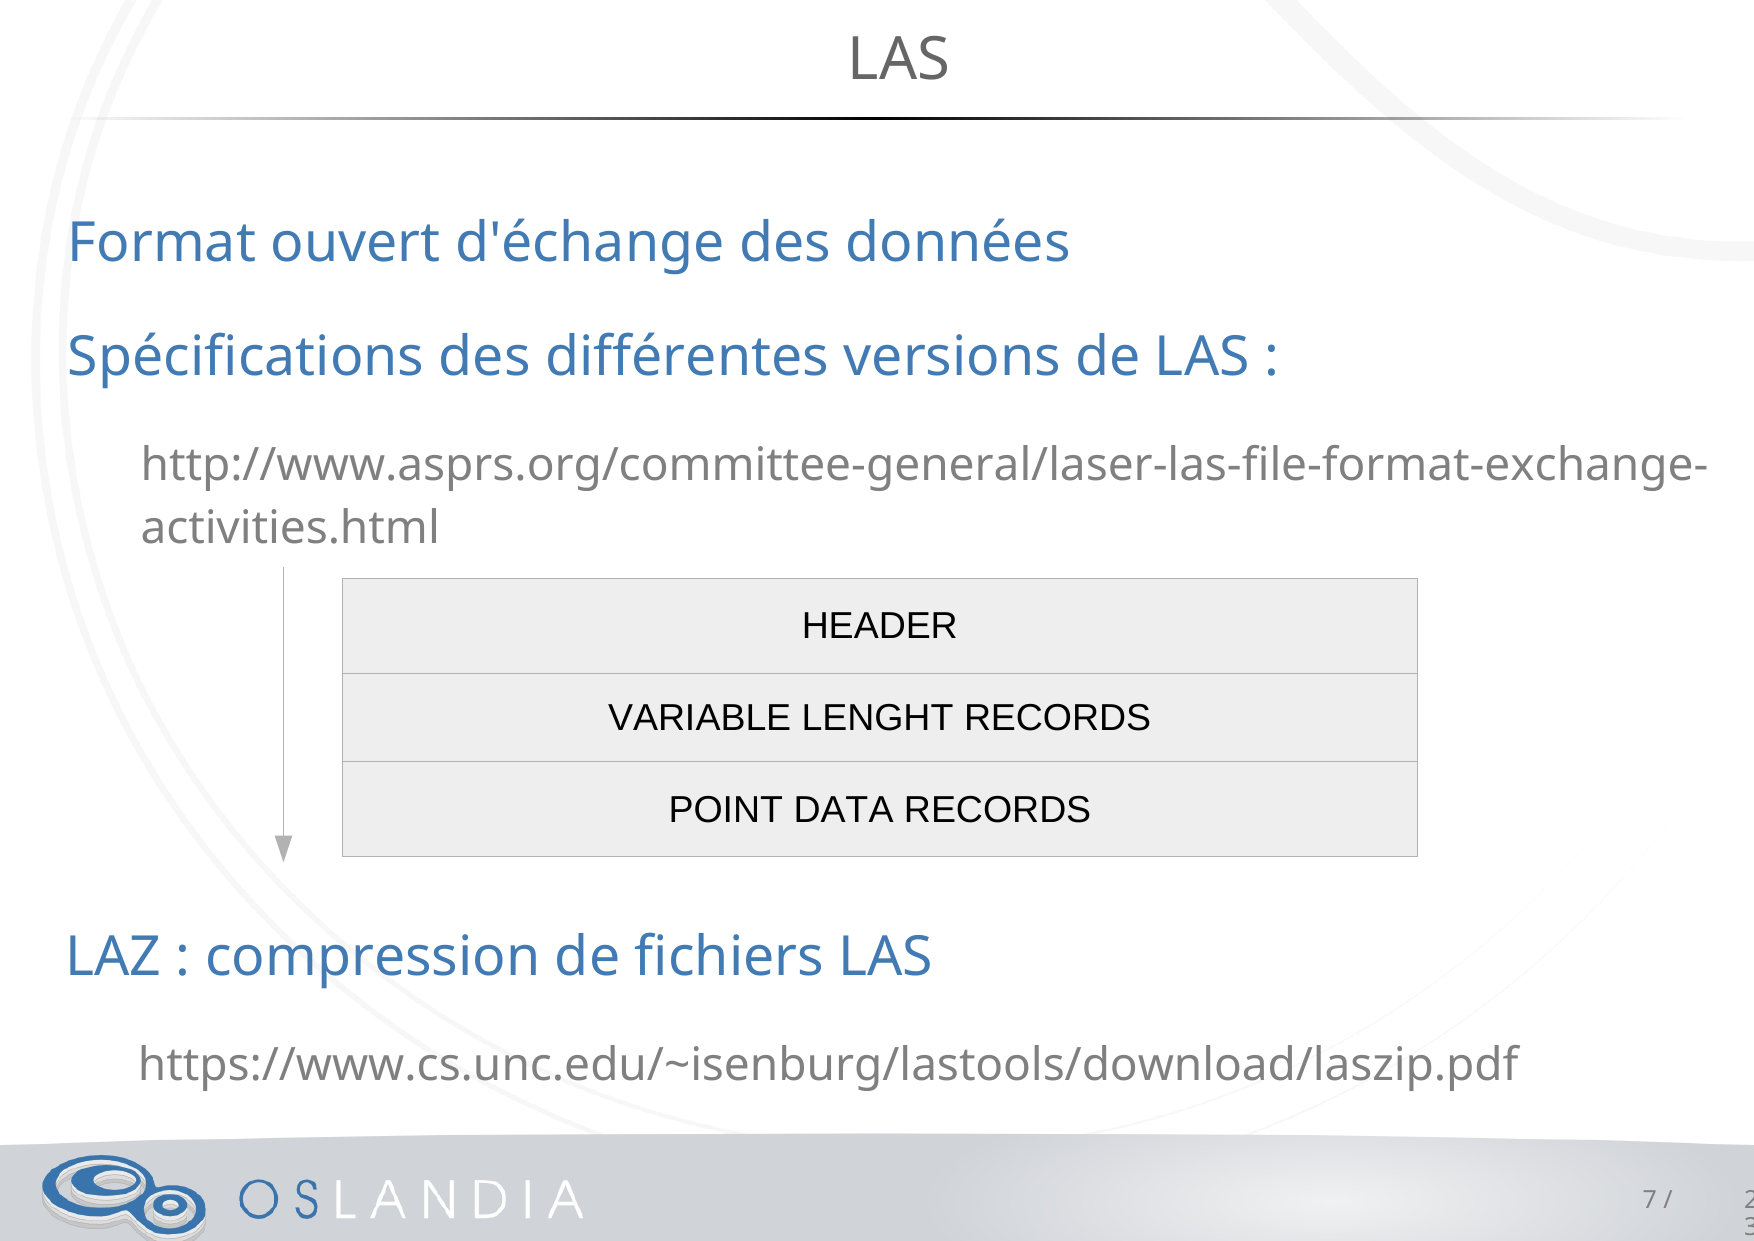

# LAS
Format ouvert d'échange des données
Spécifications des différentes versions de LAS :
http://www.asprs.org/committee-general/laser-las-file-format-exchange-activities.html
HEADER
VARIABLE LENGHT RECORDS
POINT DATA RECORDS
LAZ : compression de fichiers LAS
https://www.cs.unc.edu/~isenburg/lastools/download/laszip.pdf